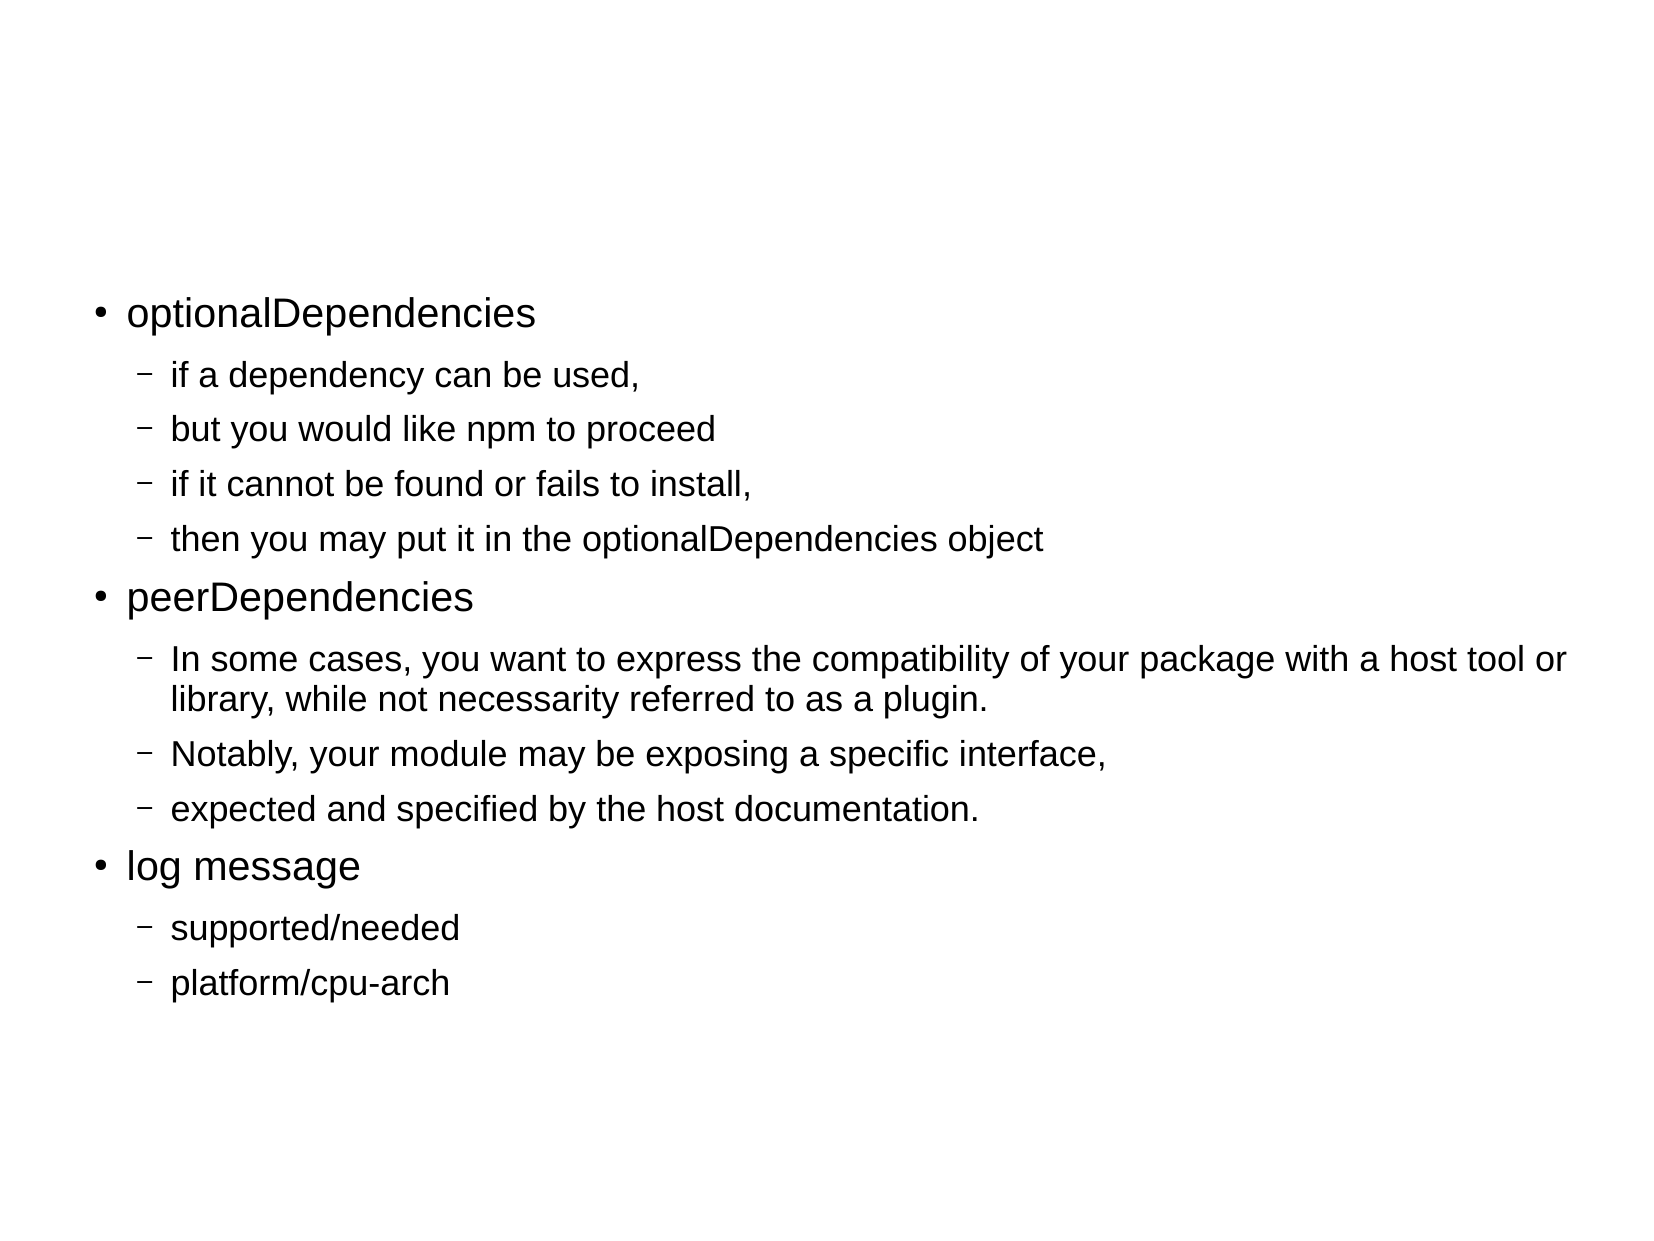

#
optionalDependencies
if a dependency can be used,
but you would like npm to proceed
if it cannot be found or fails to install,
then you may put it in the optionalDependencies object
peerDependencies
In some cases, you want to express the compatibility of your package with a host tool or library, while not necessarity referred to as a plugin.
Notably, your module may be exposing a specific interface,
expected and specified by the host documentation.
log message
supported/needed
platform/cpu-arch